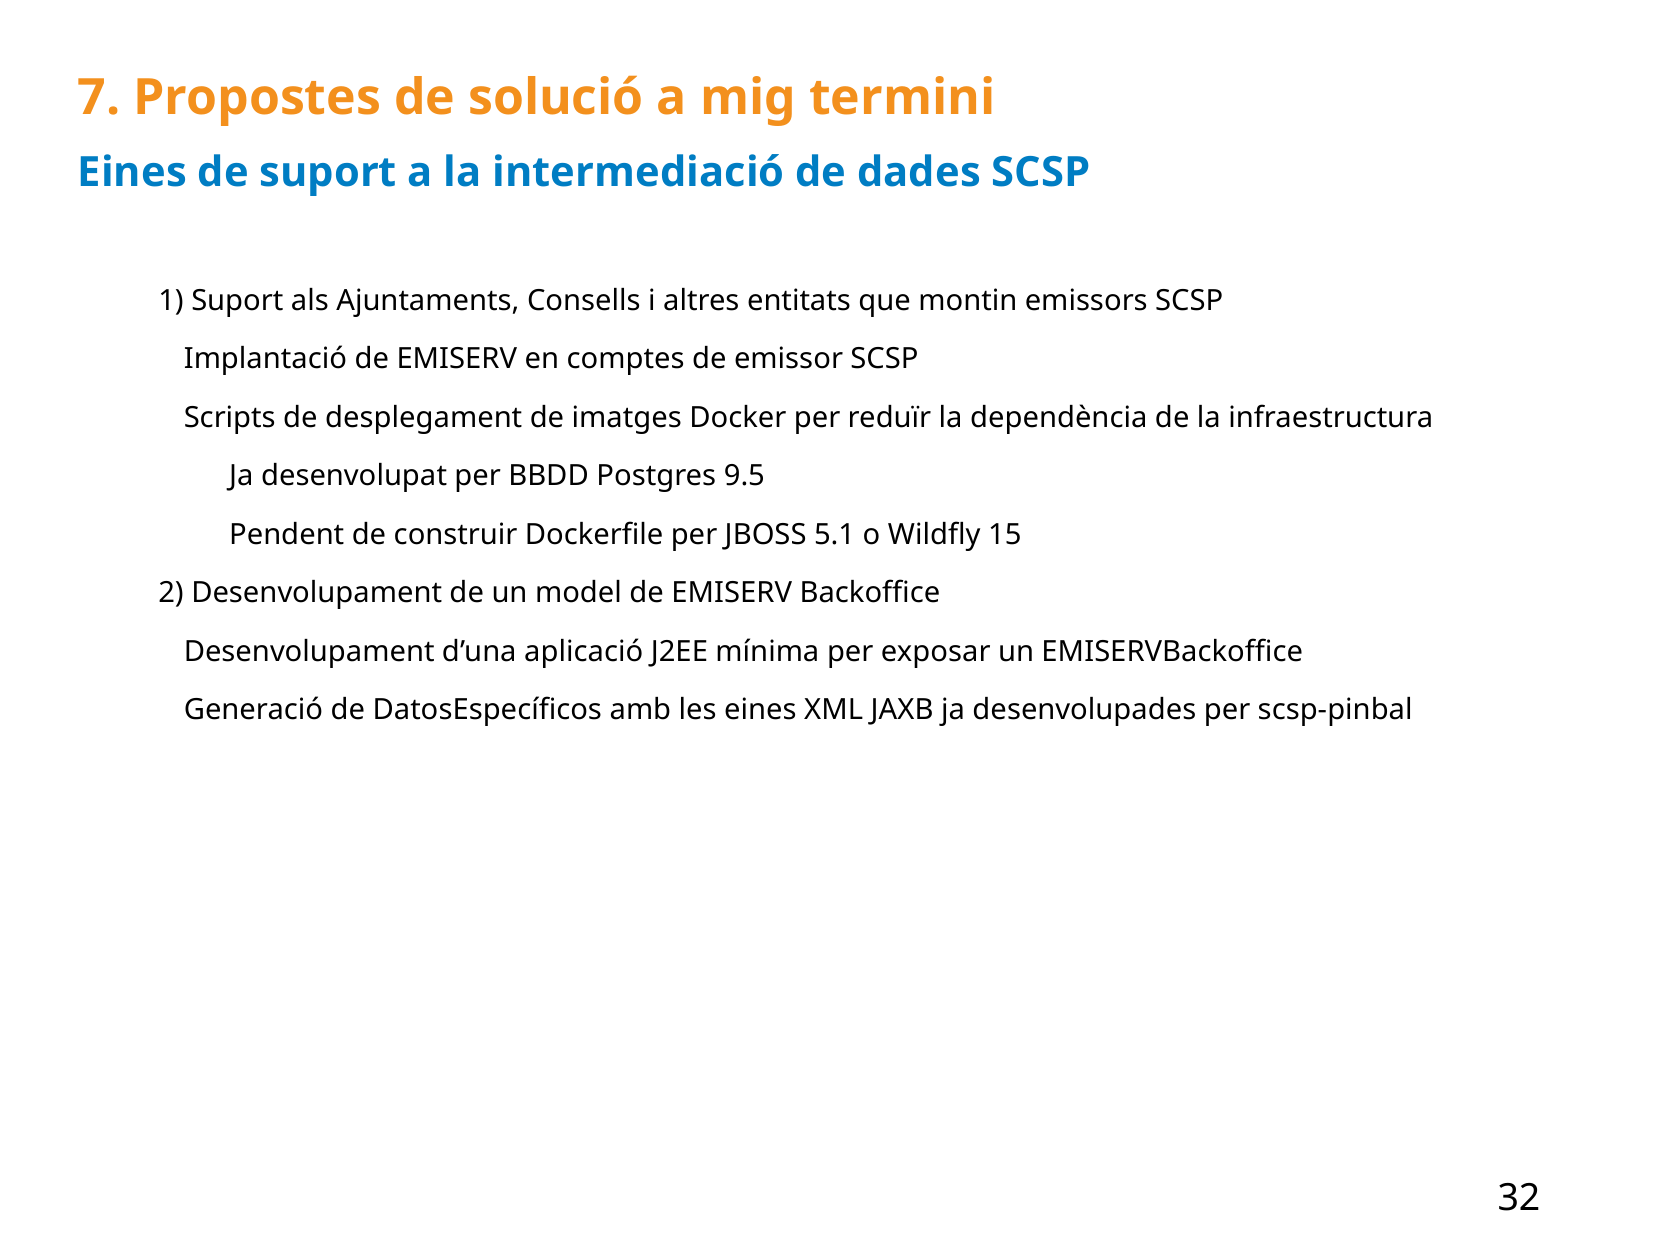

7. Propostes de solució a mig termini
Eines de suport a la intermediació de dades SCSP
 Suport als Ajuntaments, Consells i altres entitats que montin emissors SCSP
Implantació de EMISERV en comptes de emissor SCSP
Scripts de desplegament de imatges Docker per reduïr la dependència de la infraestructura
Ja desenvolupat per BBDD Postgres 9.5
Pendent de construir Dockerfile per JBOSS 5.1 o Wildfly 15
 Desenvolupament de un model de EMISERV Backoffice
Desenvolupament d’una aplicació J2EE mínima per exposar un EMISERVBackoffice
Generació de DatosEspecíficos amb les eines XML JAXB ja desenvolupades per scsp-pinbal